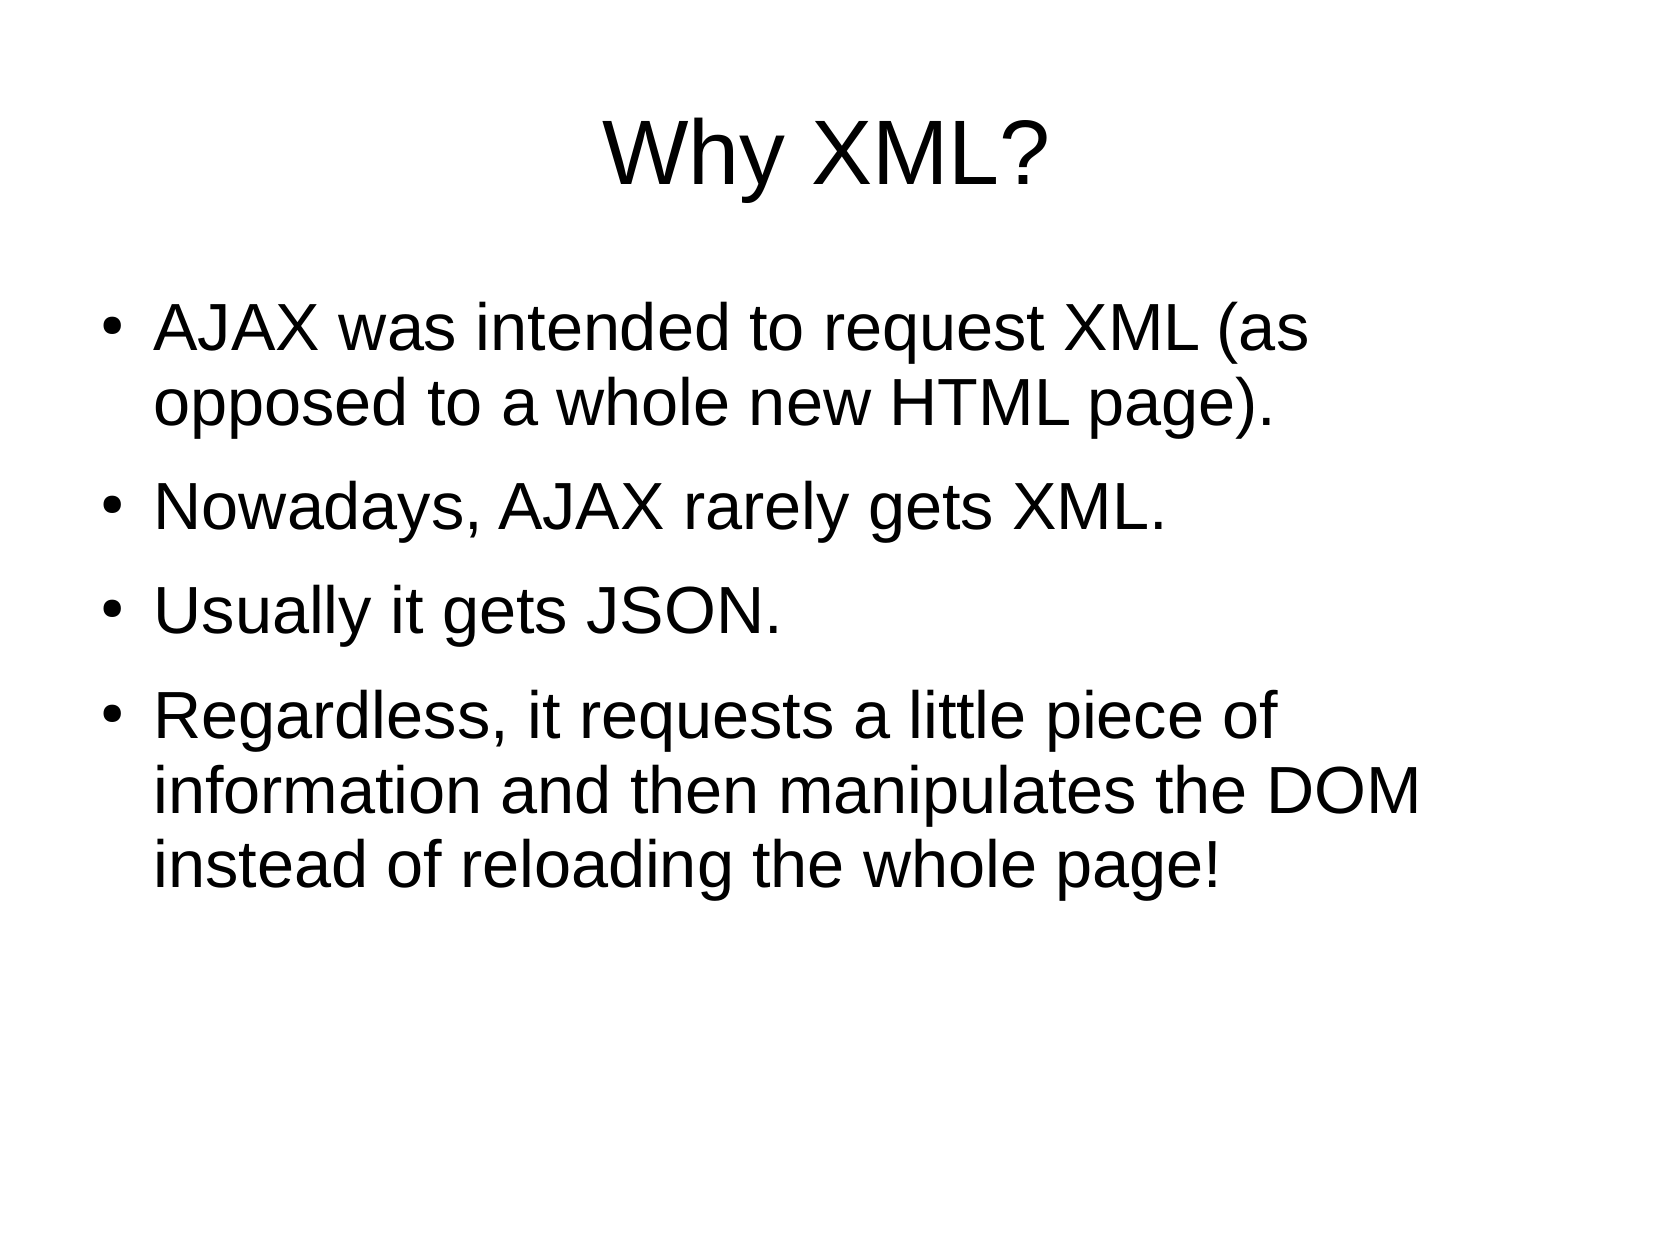

# Why XML?
AJAX was intended to request XML (as opposed to a whole new HTML page).
Nowadays, AJAX rarely gets XML.
Usually it gets JSON.
Regardless, it requests a little piece of information and then manipulates the DOM instead of reloading the whole page!